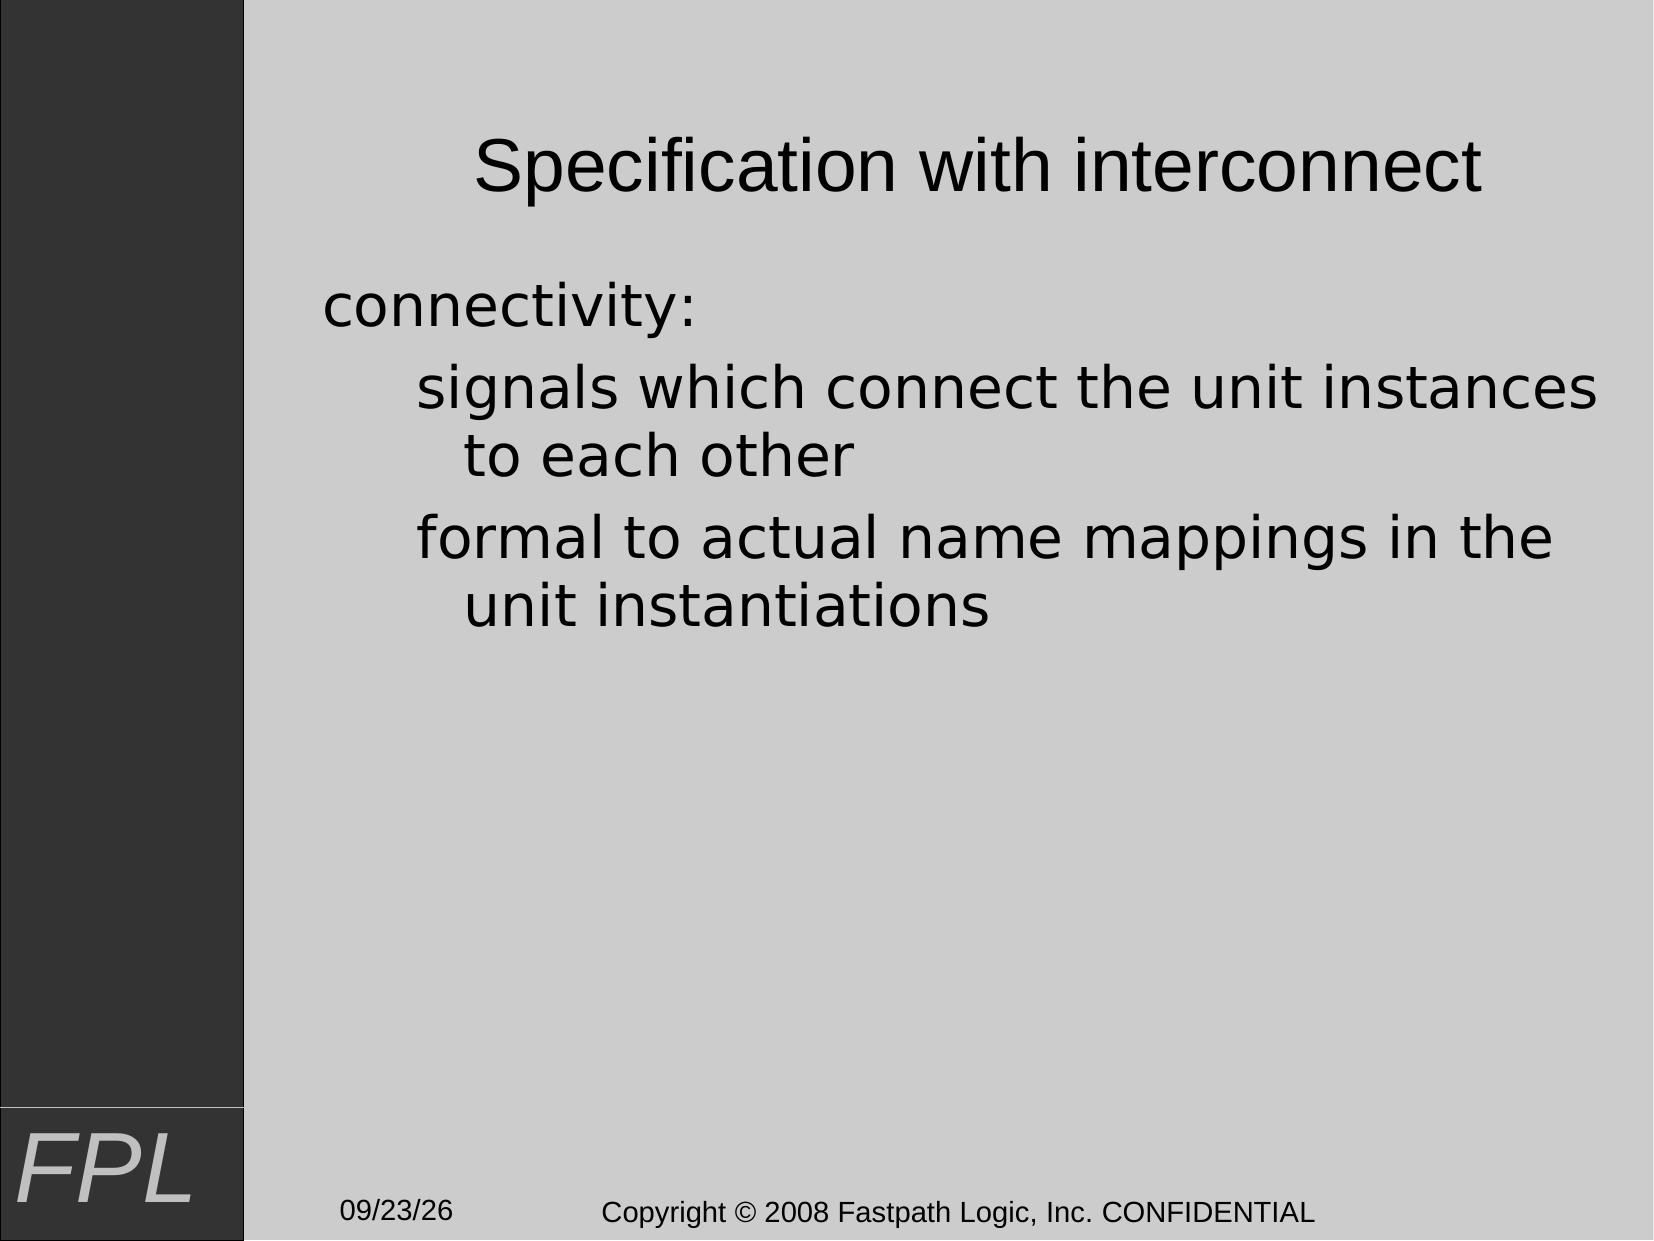

# Specification with interconnect
connectivity:
signals which connect the unit instances to each other
formal to actual name mappings in the unit instantiations
Copyright Fastpath Logic Inc. @2007